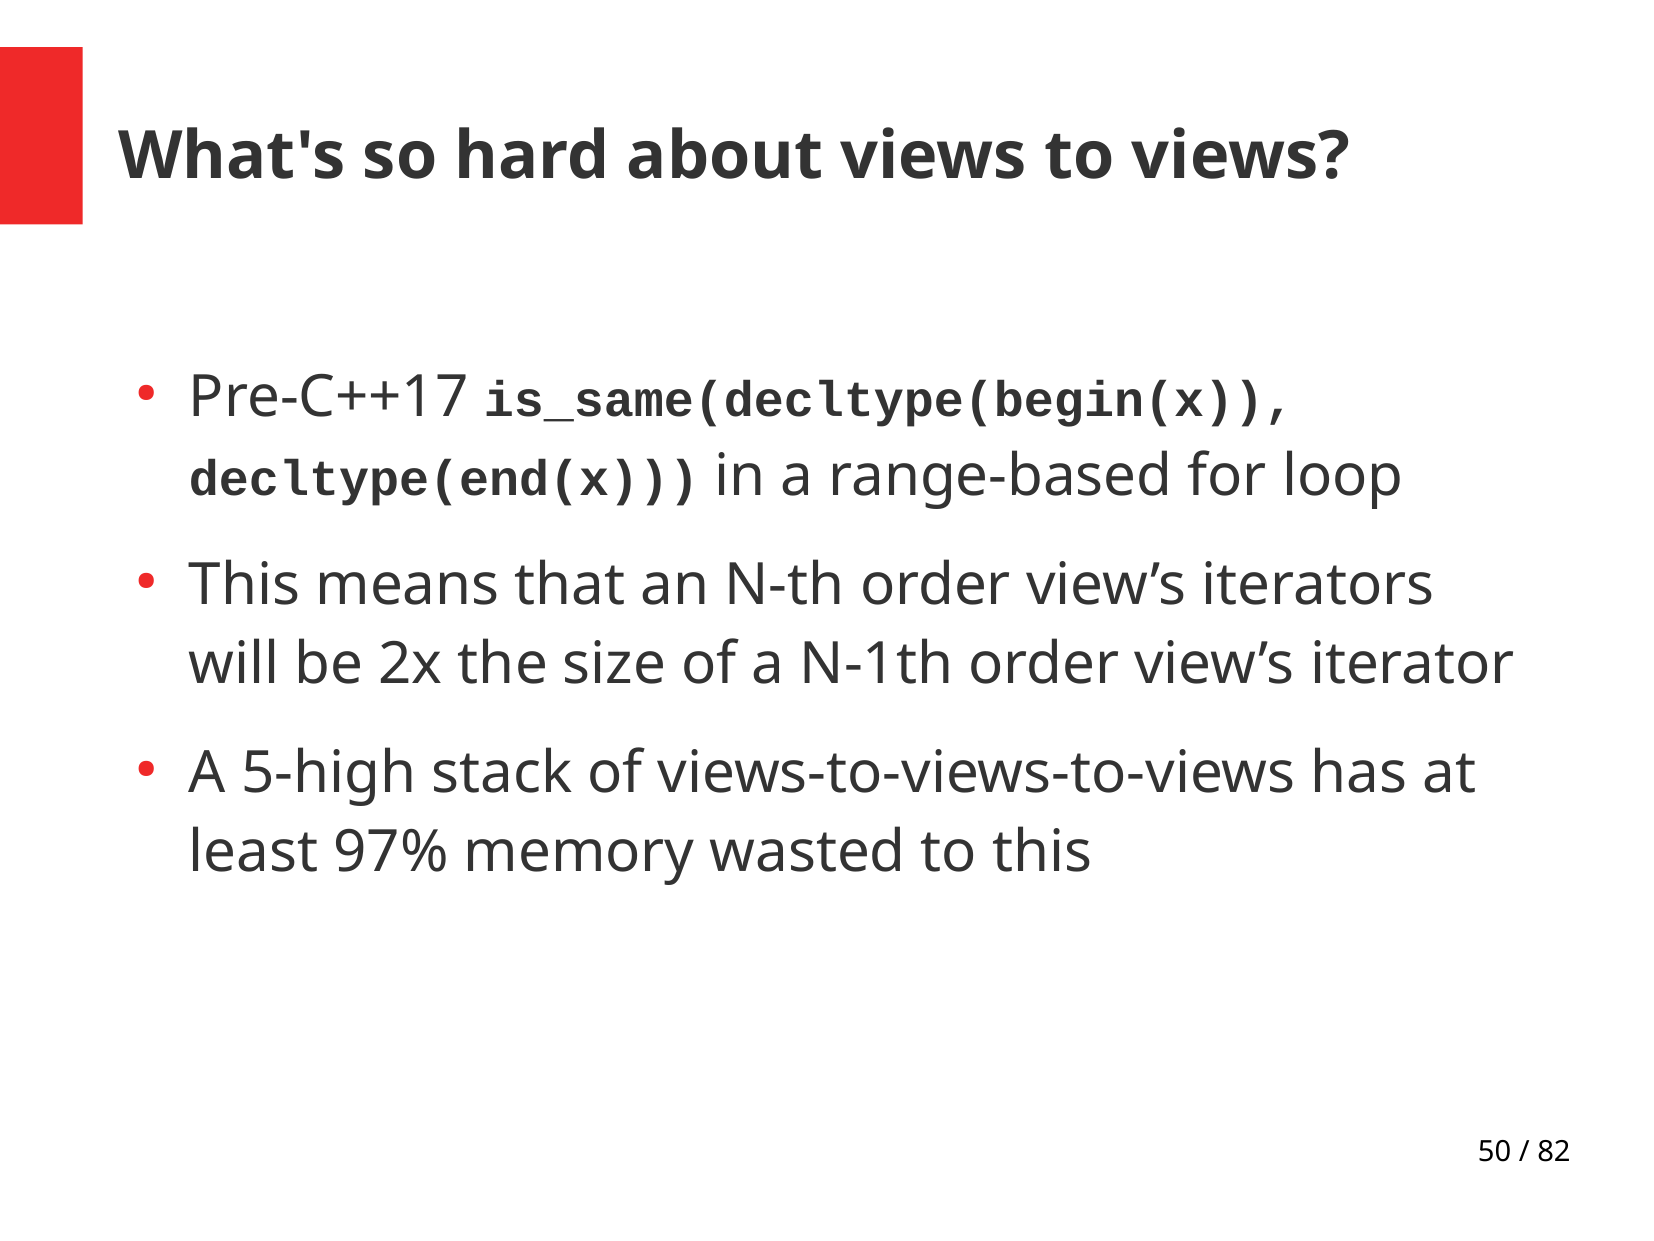

# What's so hard about views to views?
Pre-C++17 is_same(decltype(begin(x)), decltype(end(x))) in a range-based for loop
This means that an N-th order view’s iterators will be 2x the size of a N-1th order view’s iterator
A 5-high stack of views-to-views-to-views has at least 97% memory wasted to this
50